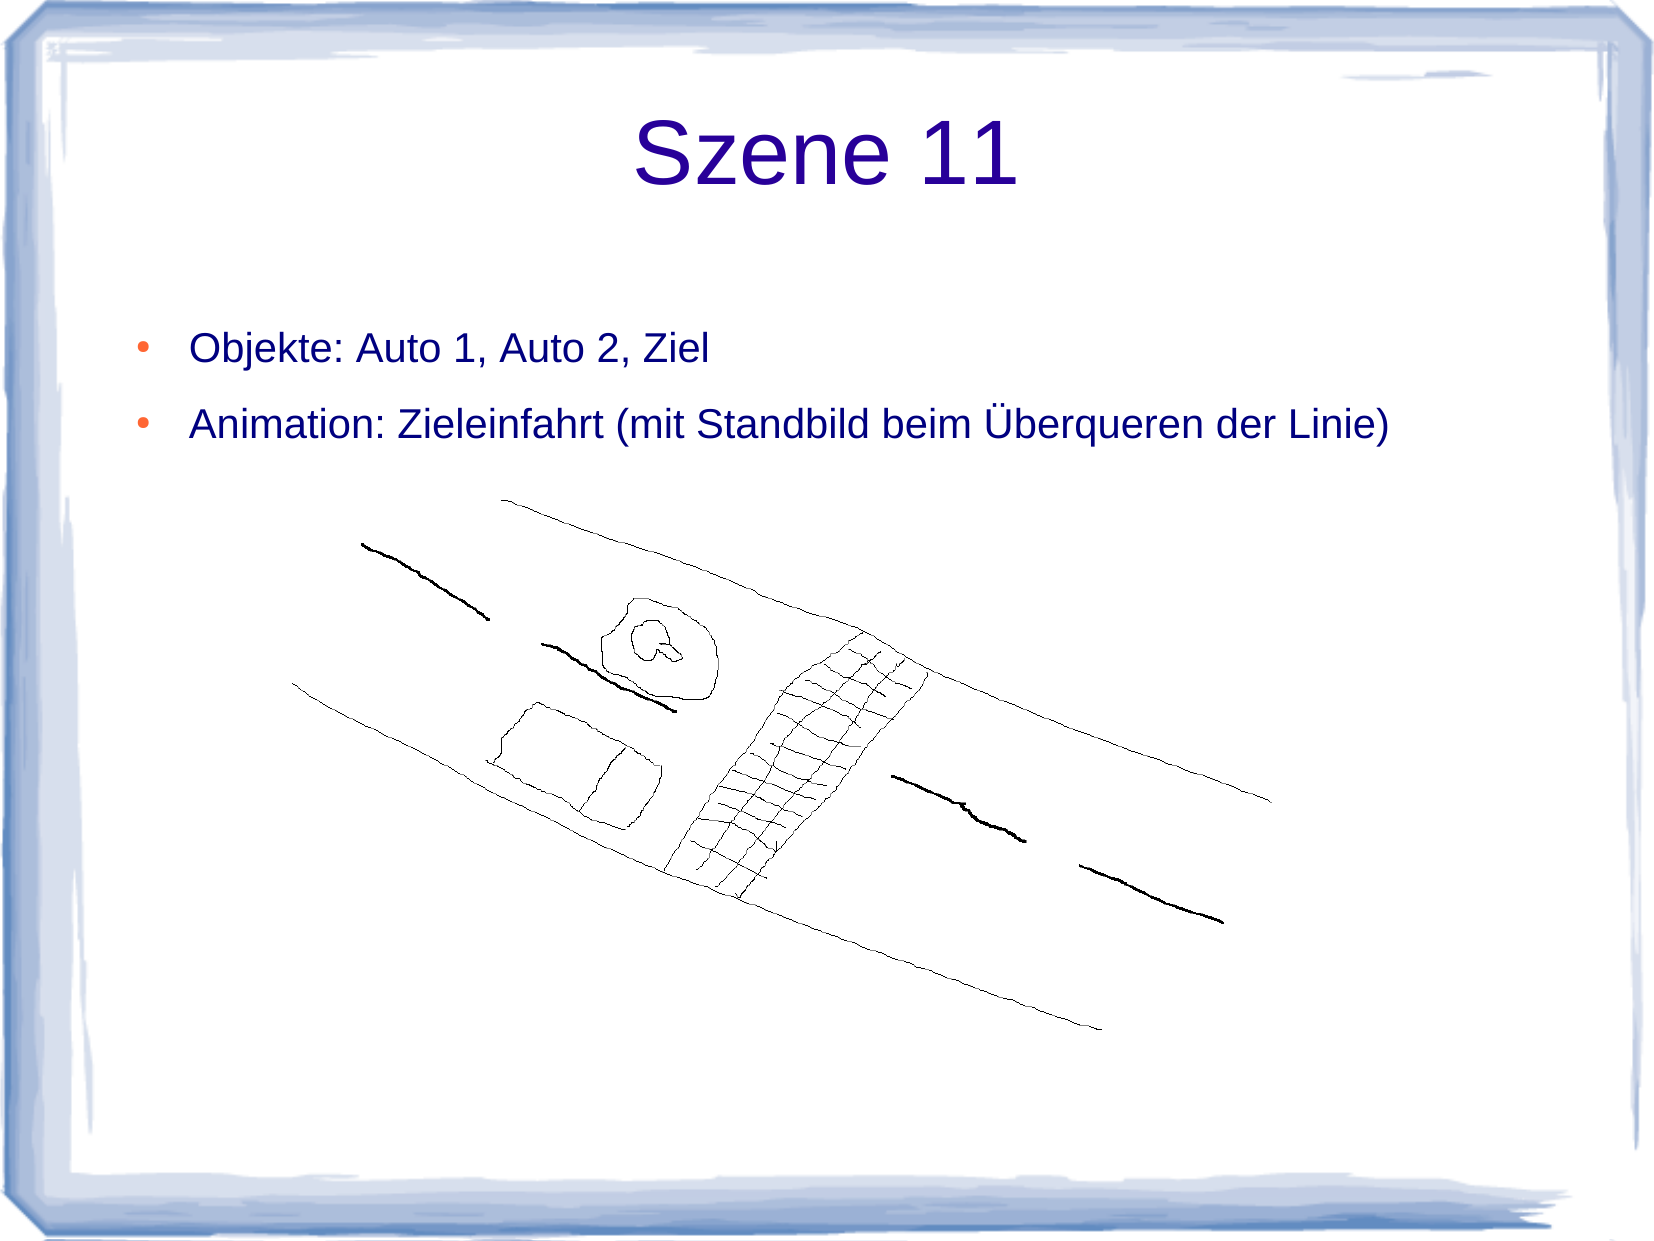

# Szene 11
Objekte: Auto 1, Auto 2, Ziel
Animation: Zieleinfahrt (mit Standbild beim Überqueren der Linie)